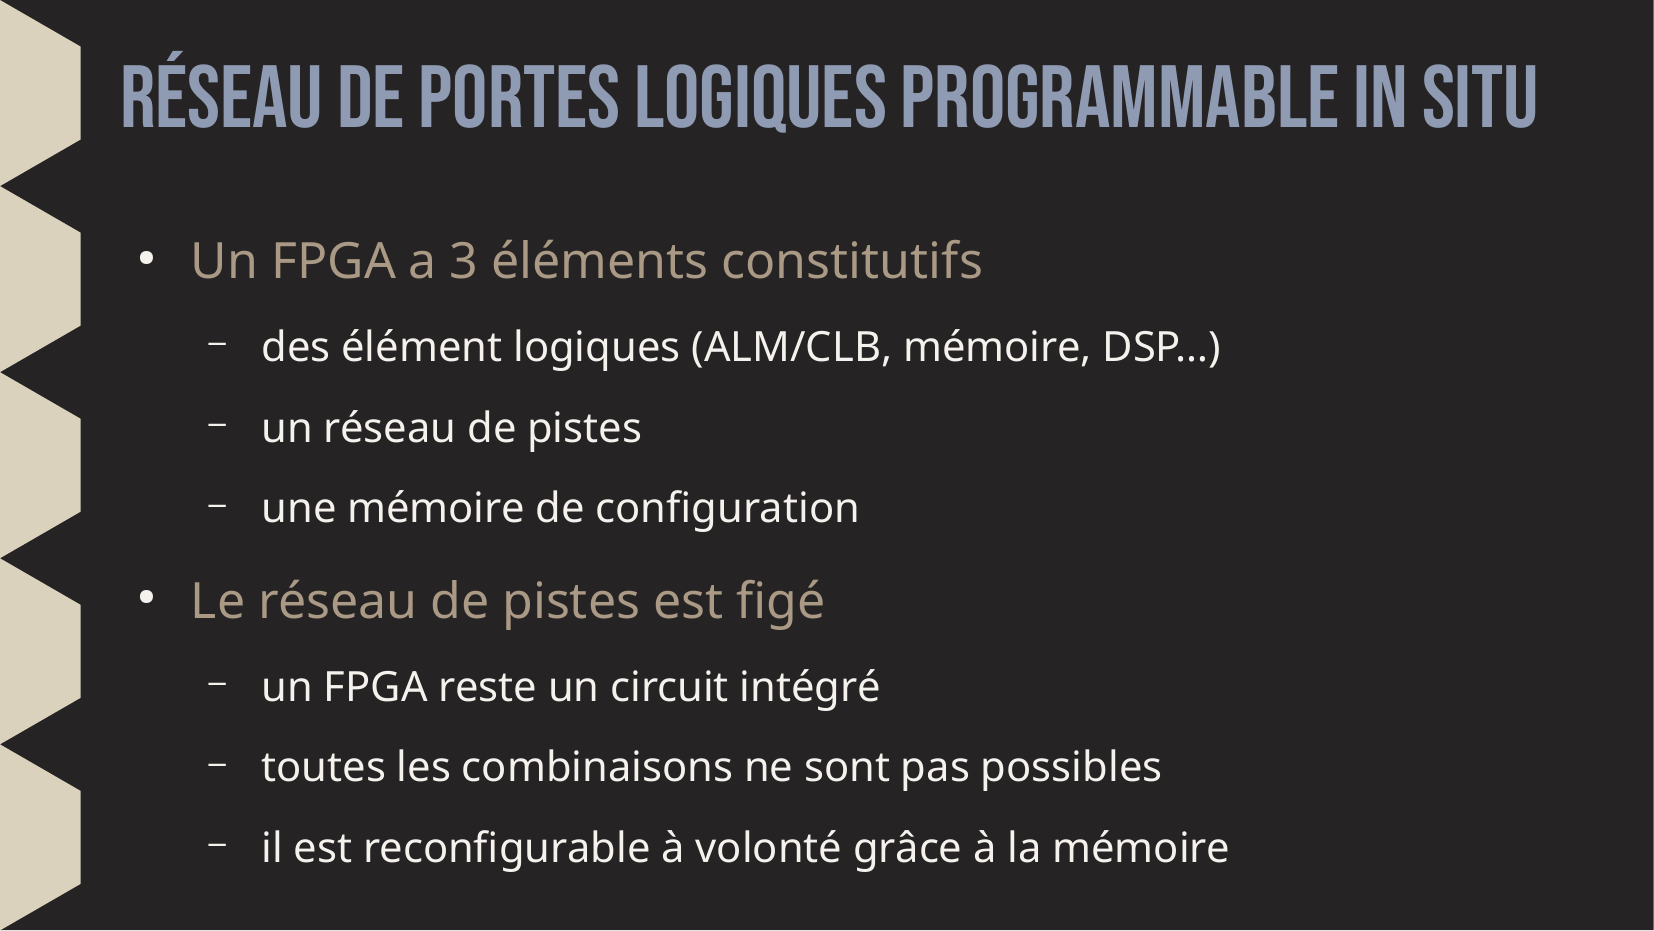

# Réseau de portes logiques programmable in situ
Un FPGA a 3 éléments constitutifs
des élément logiques (ALM/CLB, mémoire, DSP…)
un réseau de pistes
une mémoire de configuration
Le réseau de pistes est figé
un FPGA reste un circuit intégré
toutes les combinaisons ne sont pas possibles
il est reconfigurable à volonté grâce à la mémoire